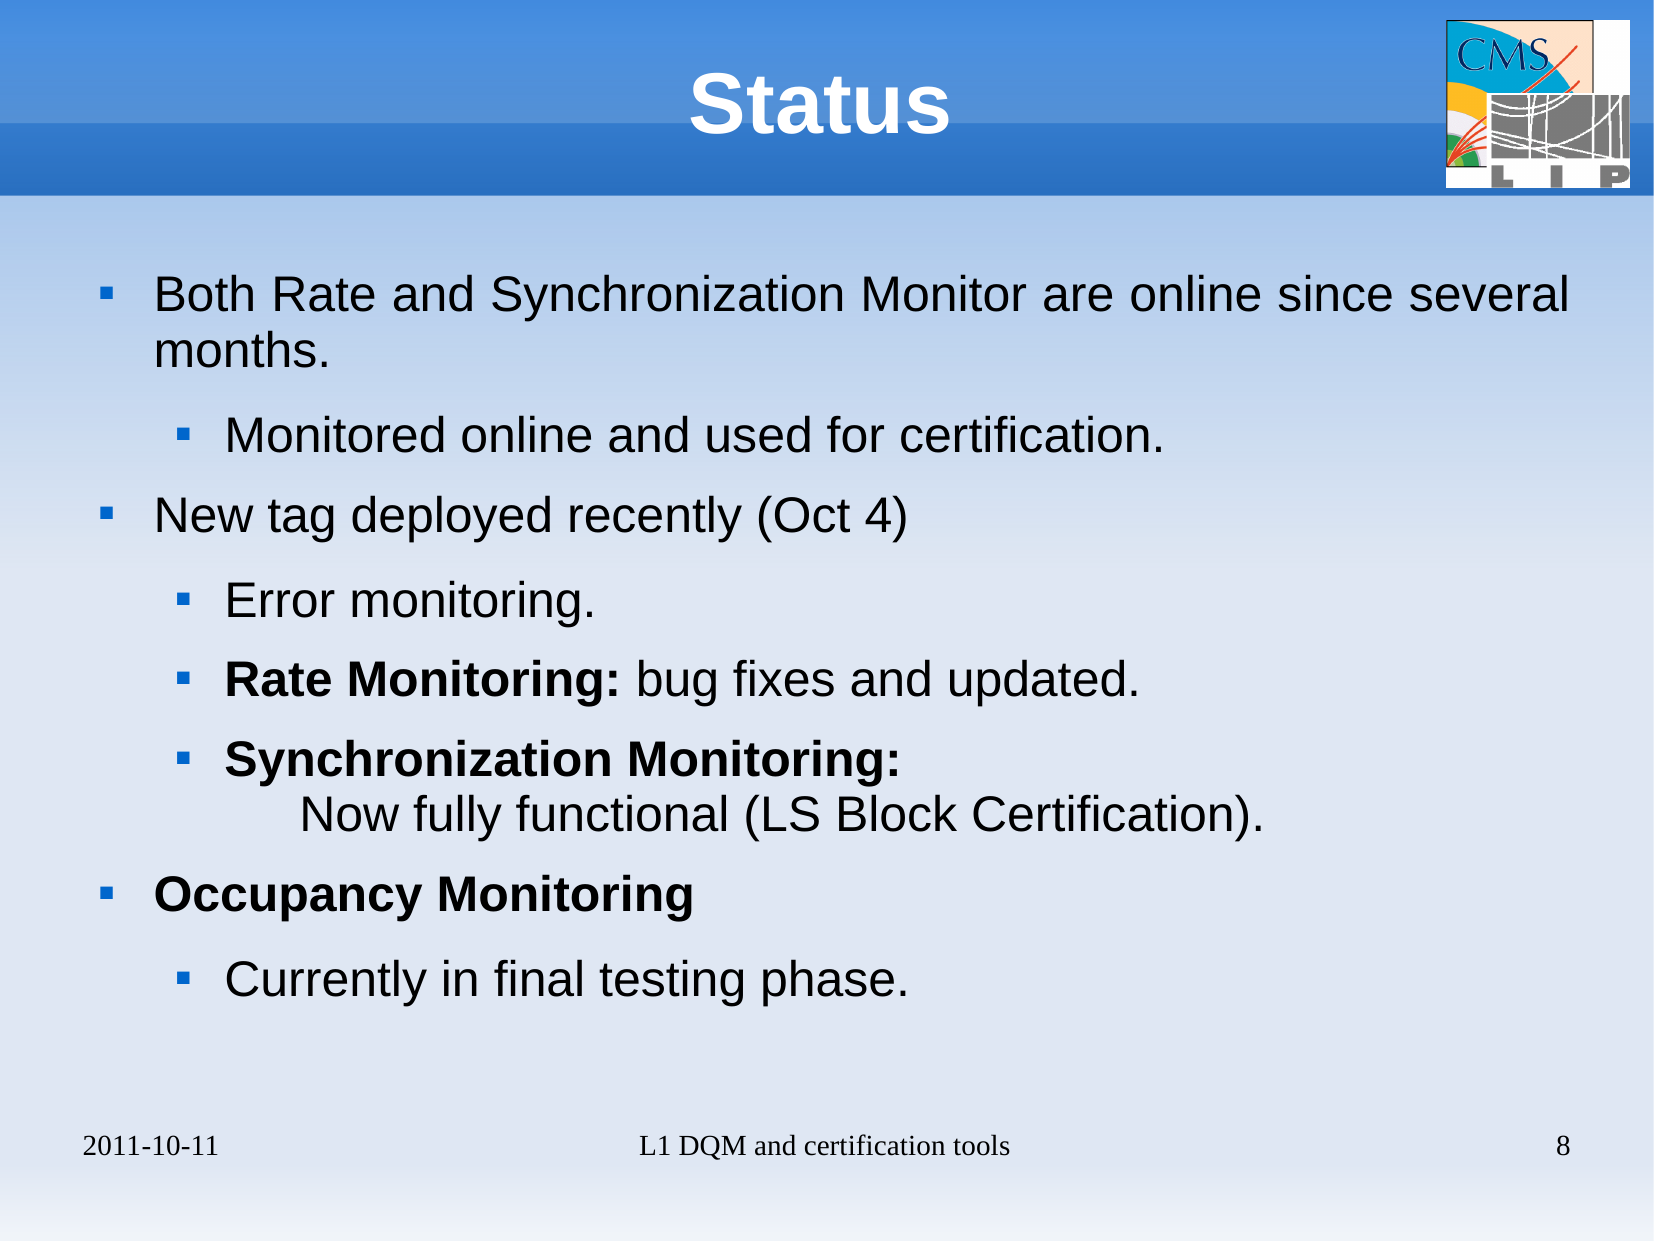

# Status
Both Rate and Synchronization Monitor are online since several months.
Monitored online and used for certification.
New tag deployed recently (Oct 4)
Error monitoring.
Rate Monitoring: bug fixes and updated.
Synchronization Monitoring:
	Now fully functional (LS Block Certification).
Occupancy Monitoring
Currently in final testing phase.
2011-10-11
L1 DQM and certification tools
8